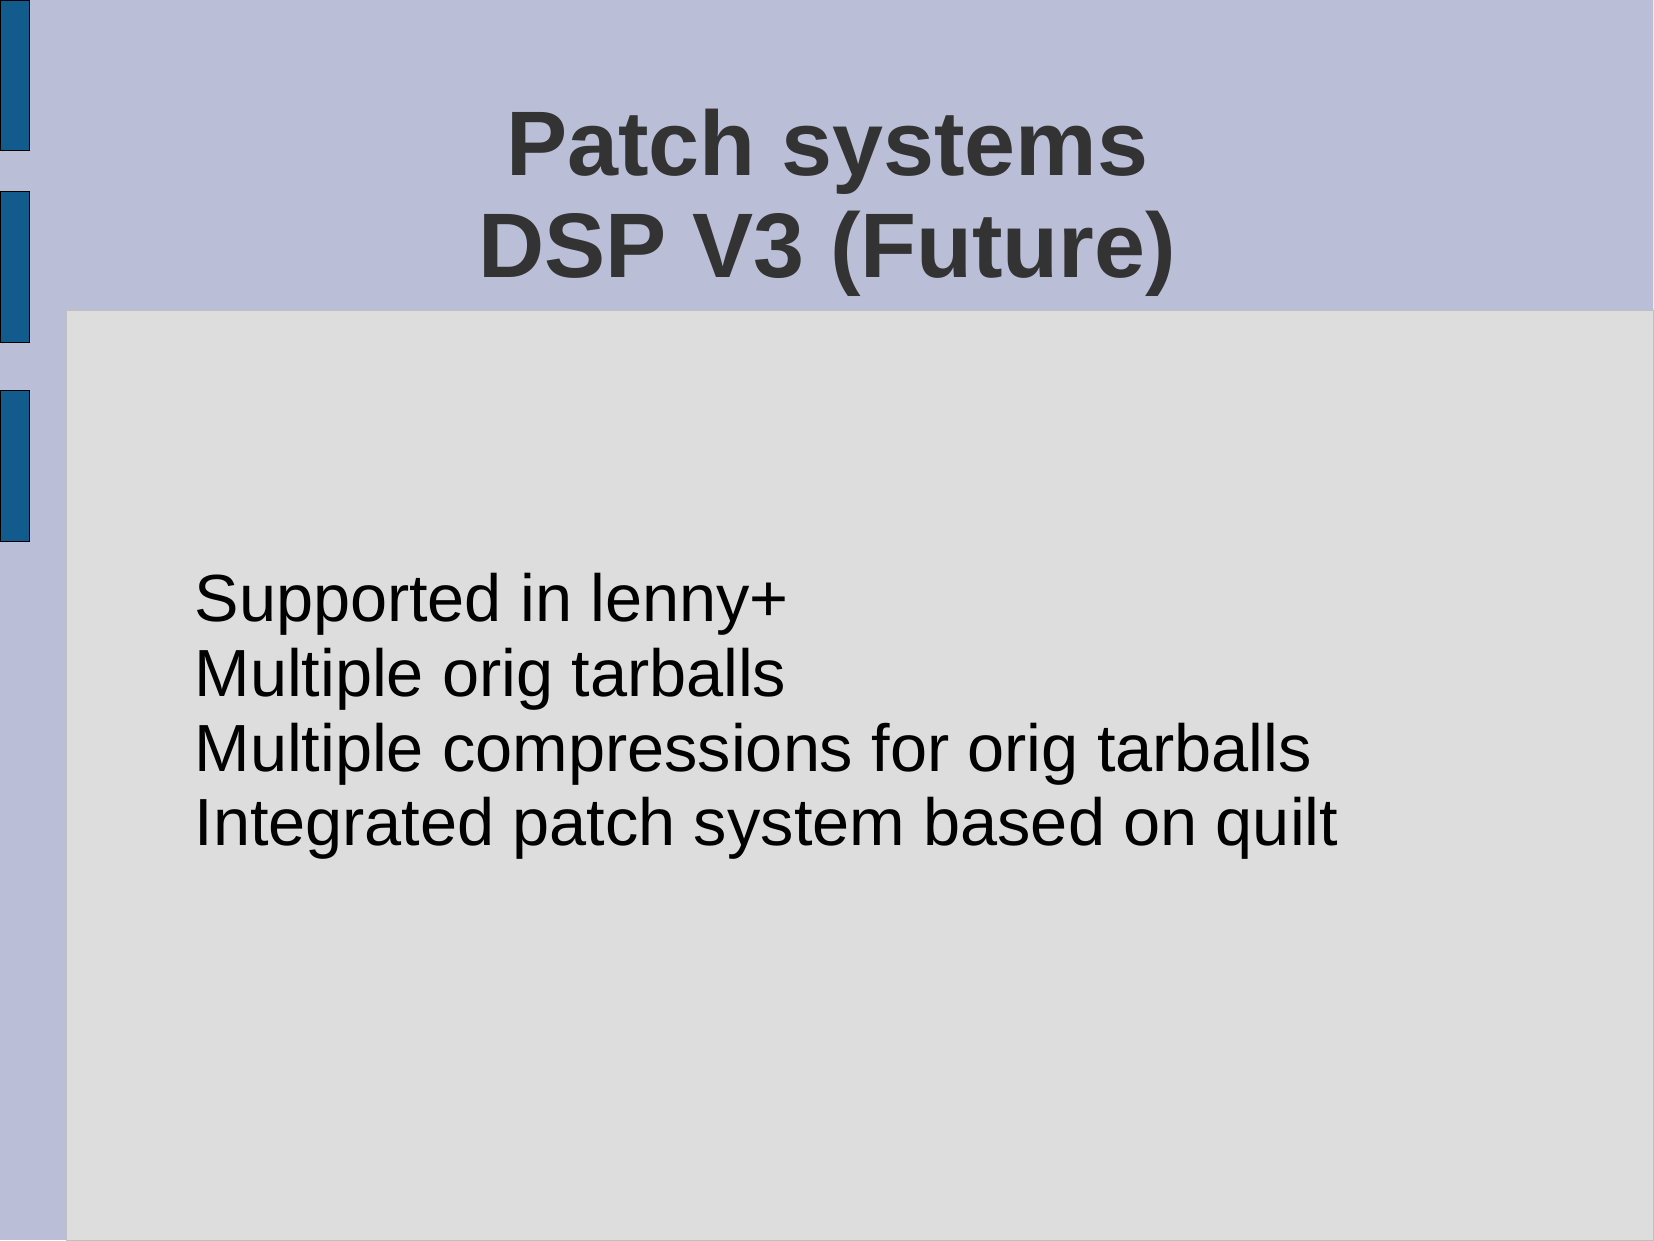

# Patch systems DSP V3 (Future)
Supported in lenny+
Multiple orig tarballs
Multiple compressions for orig tarballs
Integrated patch system based on quilt